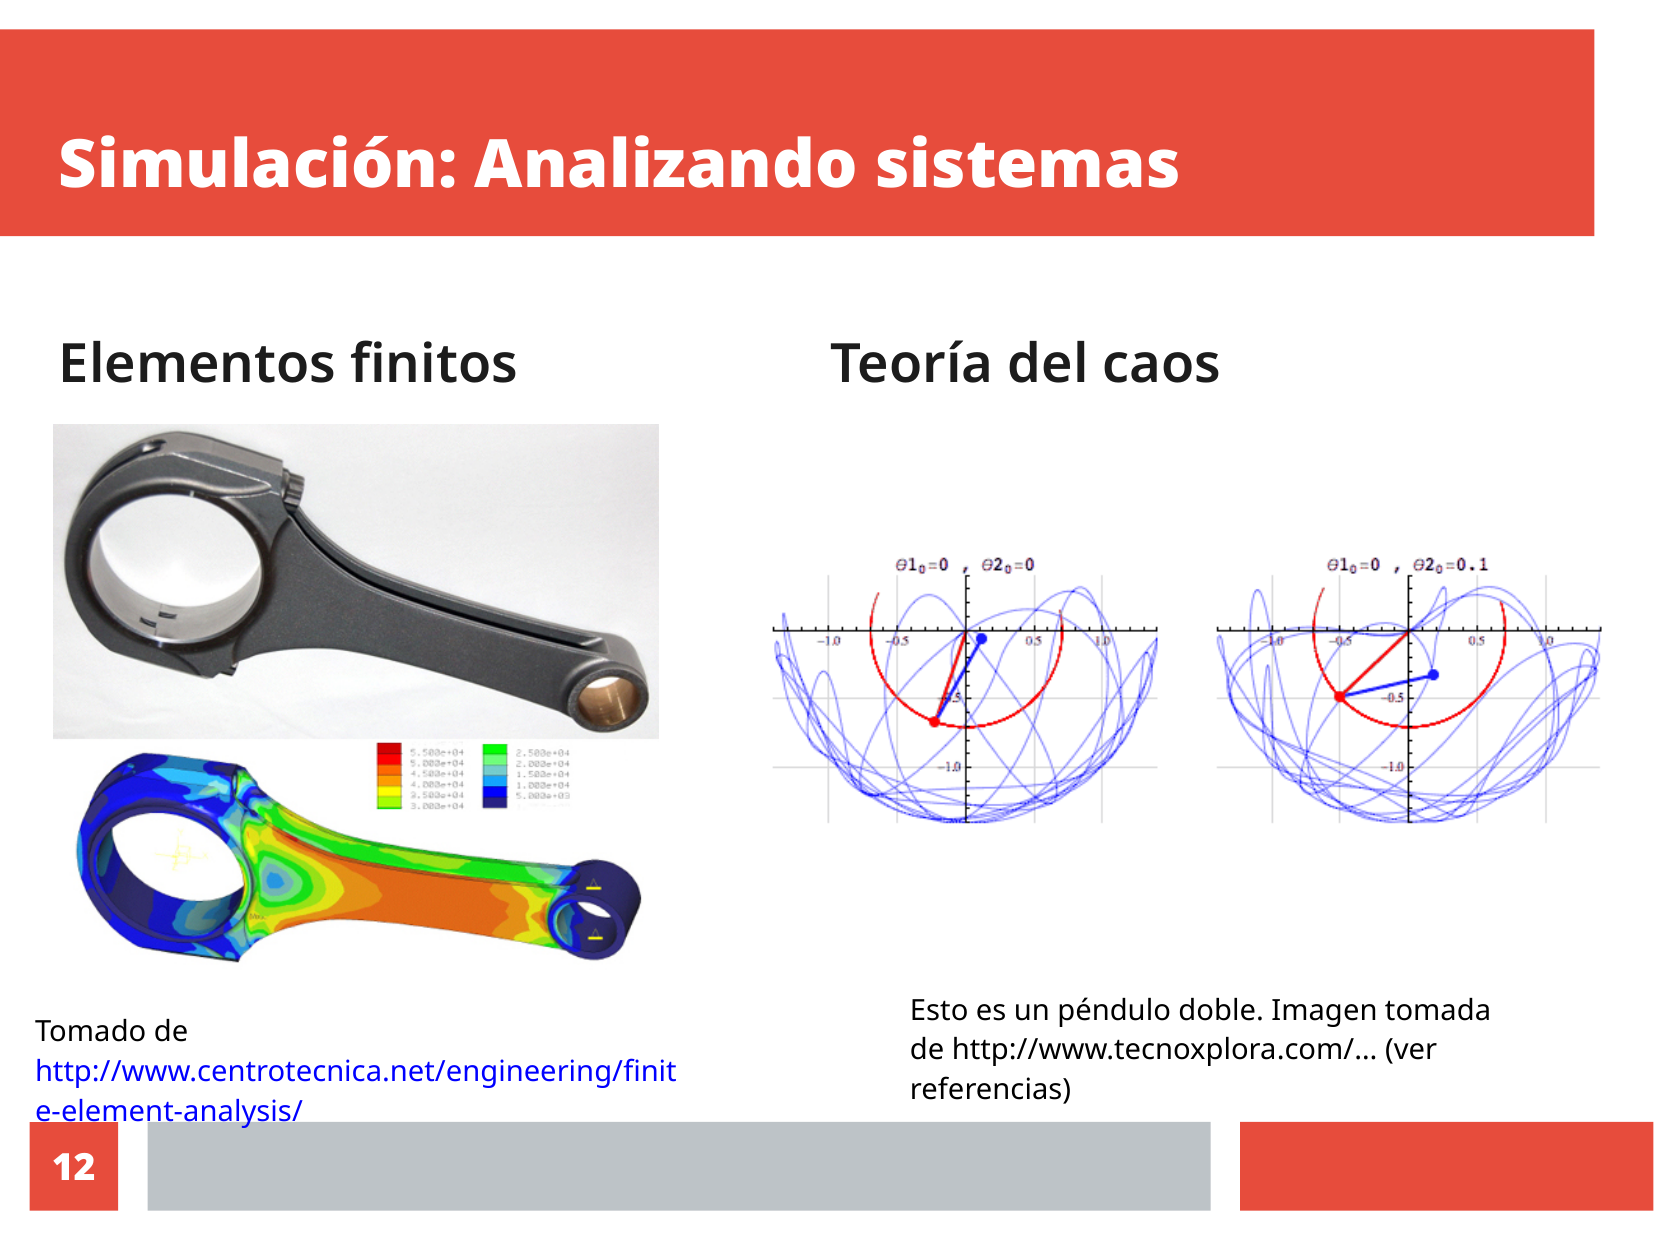

# Simulación: Analizando sistemas
Elementos finitos
Teoría del caos
Esto es un péndulo doble. Imagen tomada de http://www.tecnoxplora.com/… (ver referencias)
Tomado de http://www.centrotecnica.net/engineering/finite-element-analysis/
12